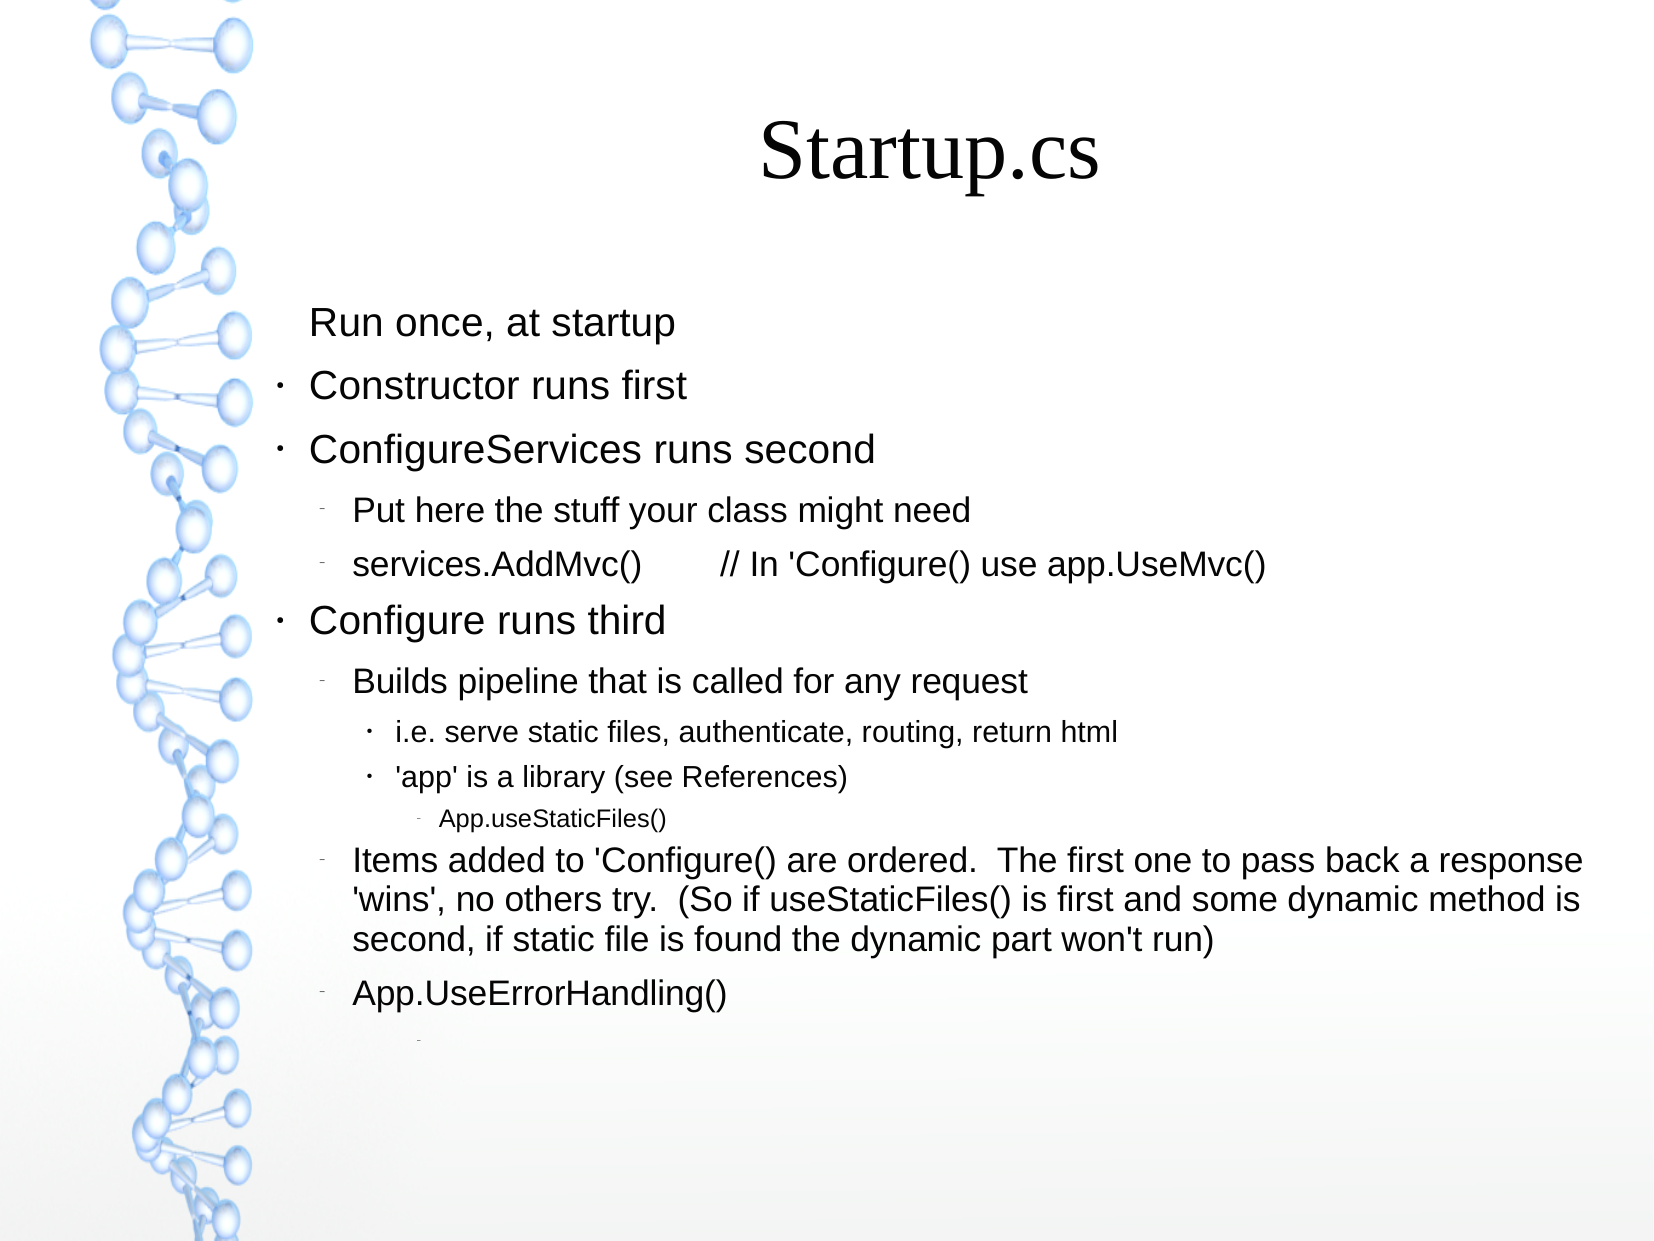

# Startup.cs
Run once, at startup
Constructor runs first
ConfigureServices runs second
Put here the stuff your class might need
services.AddMvc() // In 'Configure() use app.UseMvc()
Configure runs third
Builds pipeline that is called for any request
i.e. serve static files, authenticate, routing, return html
'app' is a library (see References)
App.useStaticFiles()
Items added to 'Configure() are ordered. The first one to pass back a response 'wins', no others try. (So if useStaticFiles() is first and some dynamic method is second, if static file is found the dynamic part won't run)
App.UseErrorHandling()